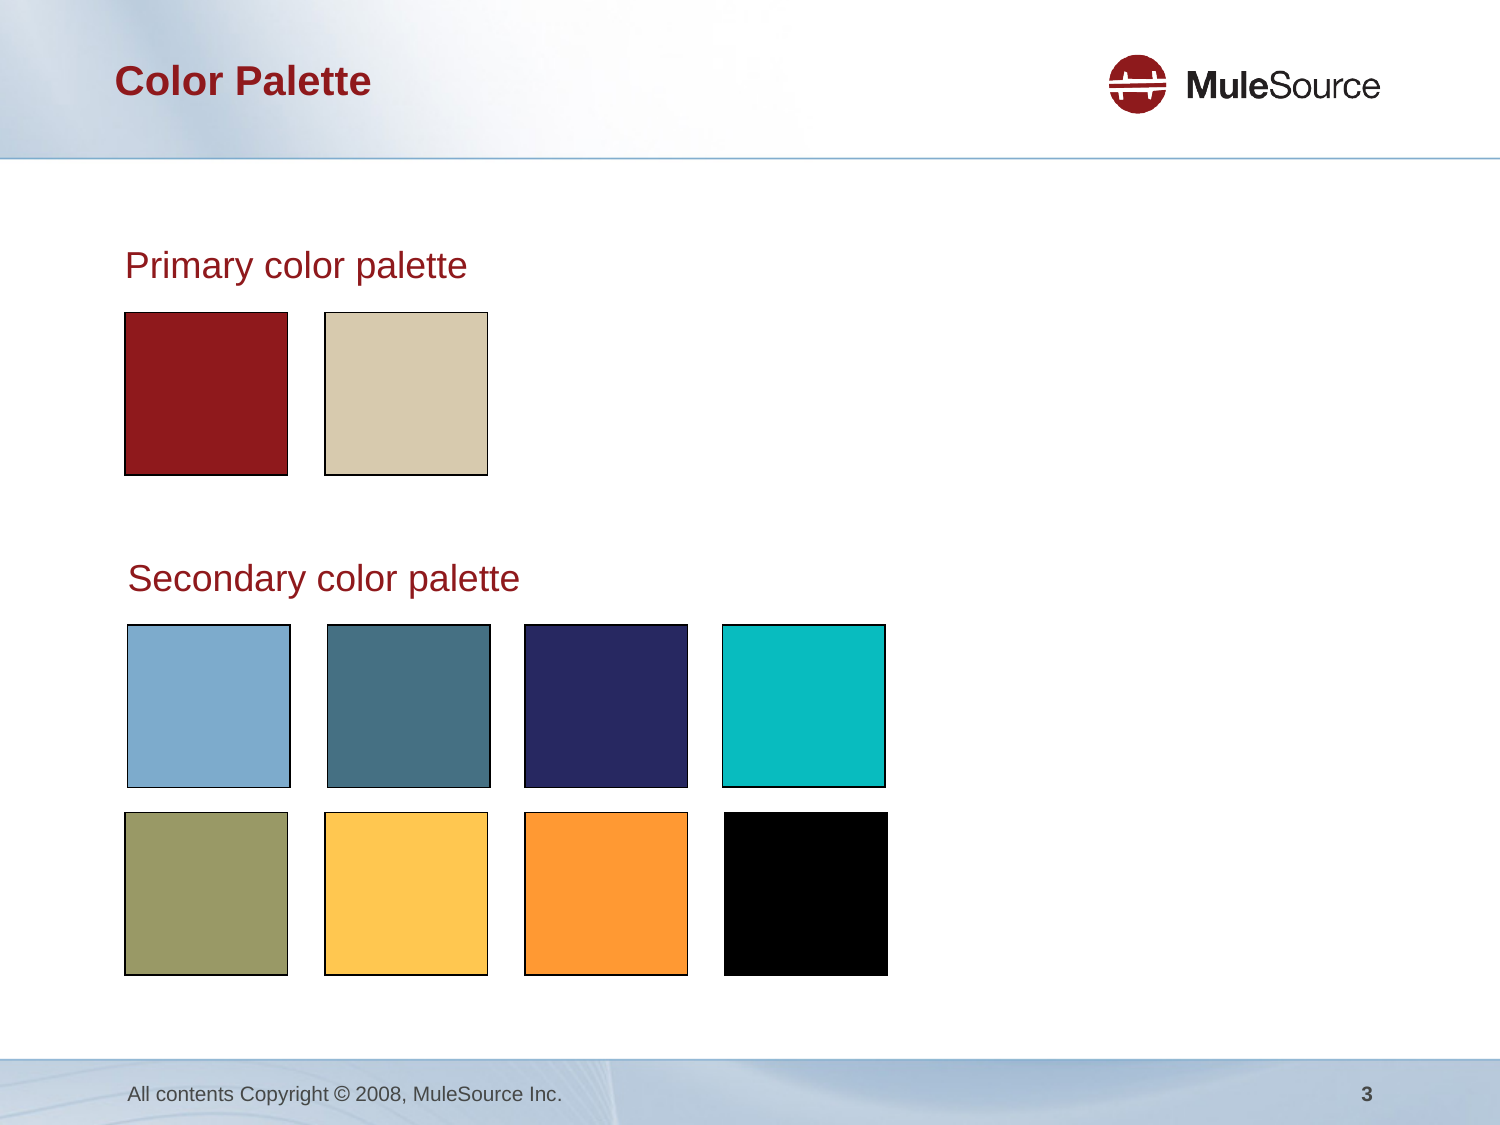

# Color Palette
Primary color palette
Secondary color palette
3